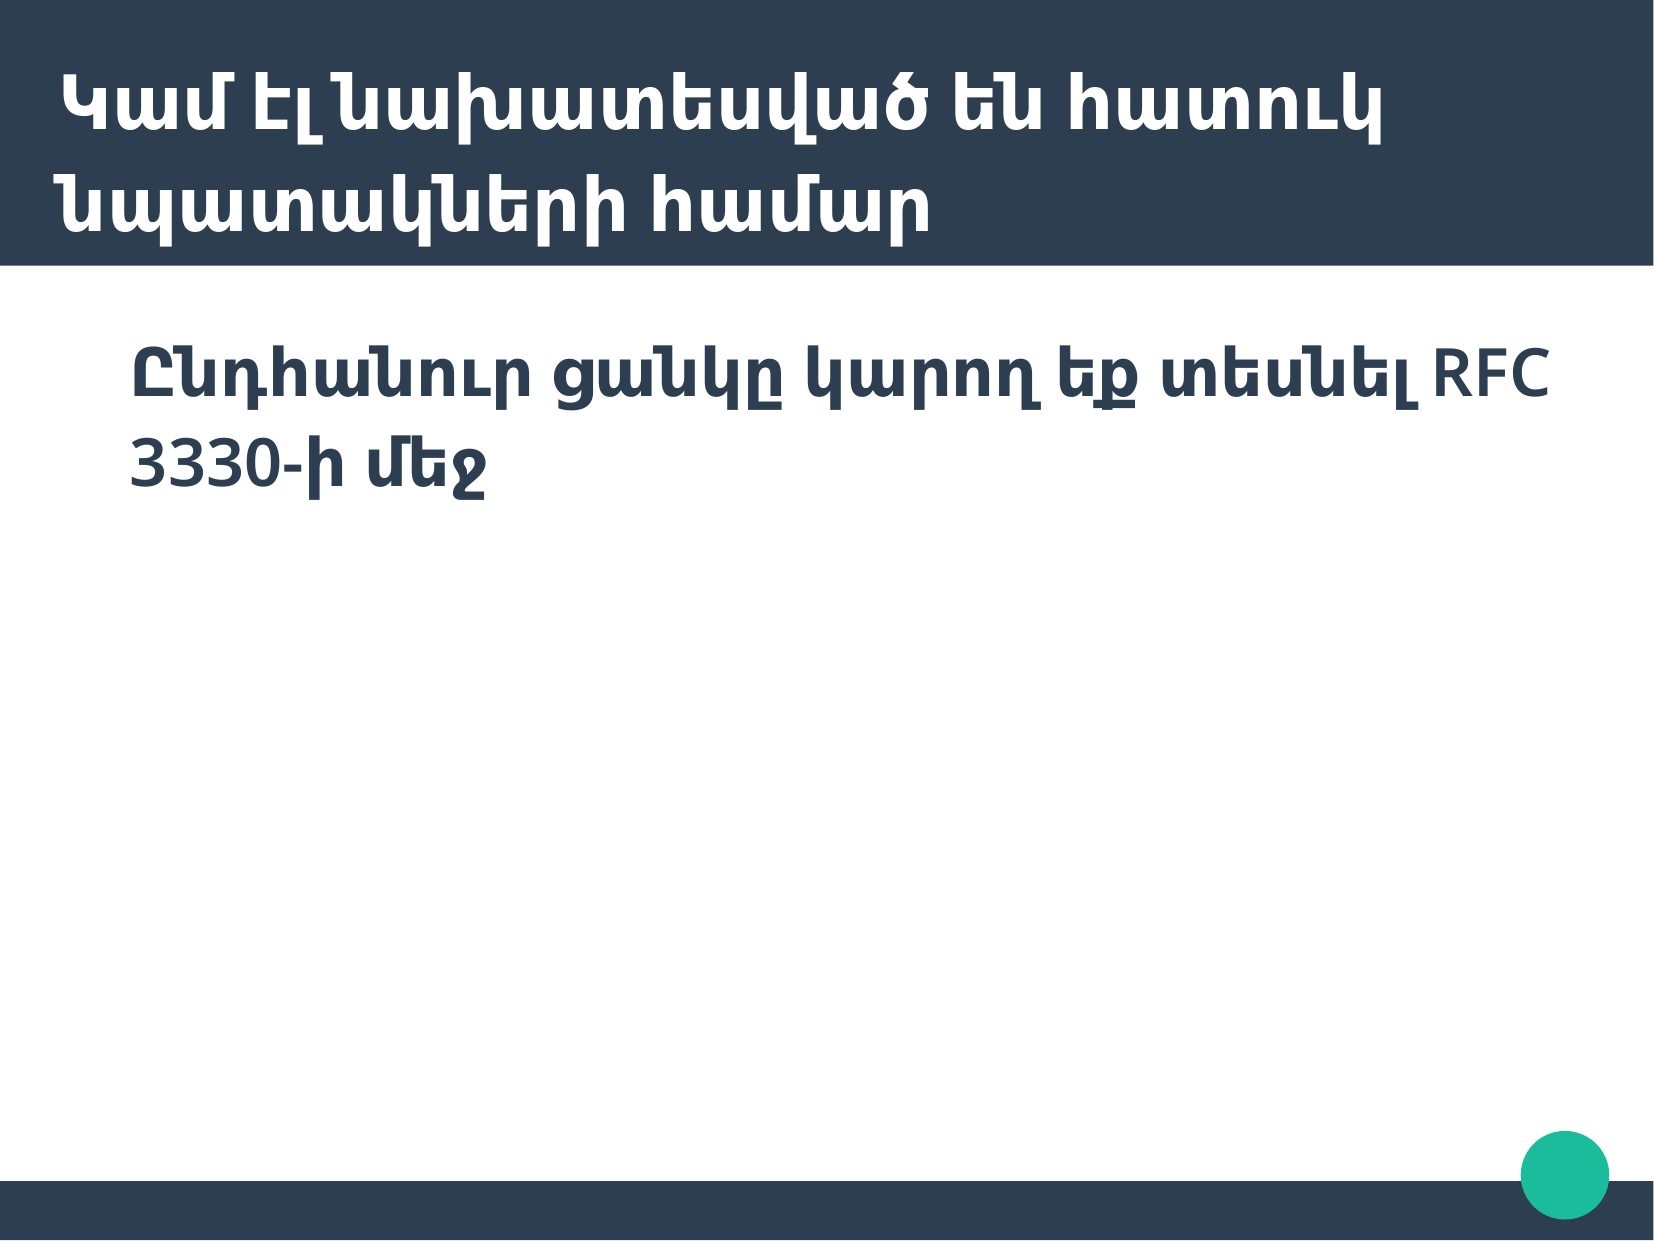

# Կամ էլ նախատեսված են հատուկ նպատակների համար
Ընդհանուր ցանկը կարող եք տեսնել RFC 3330-ի մեջ